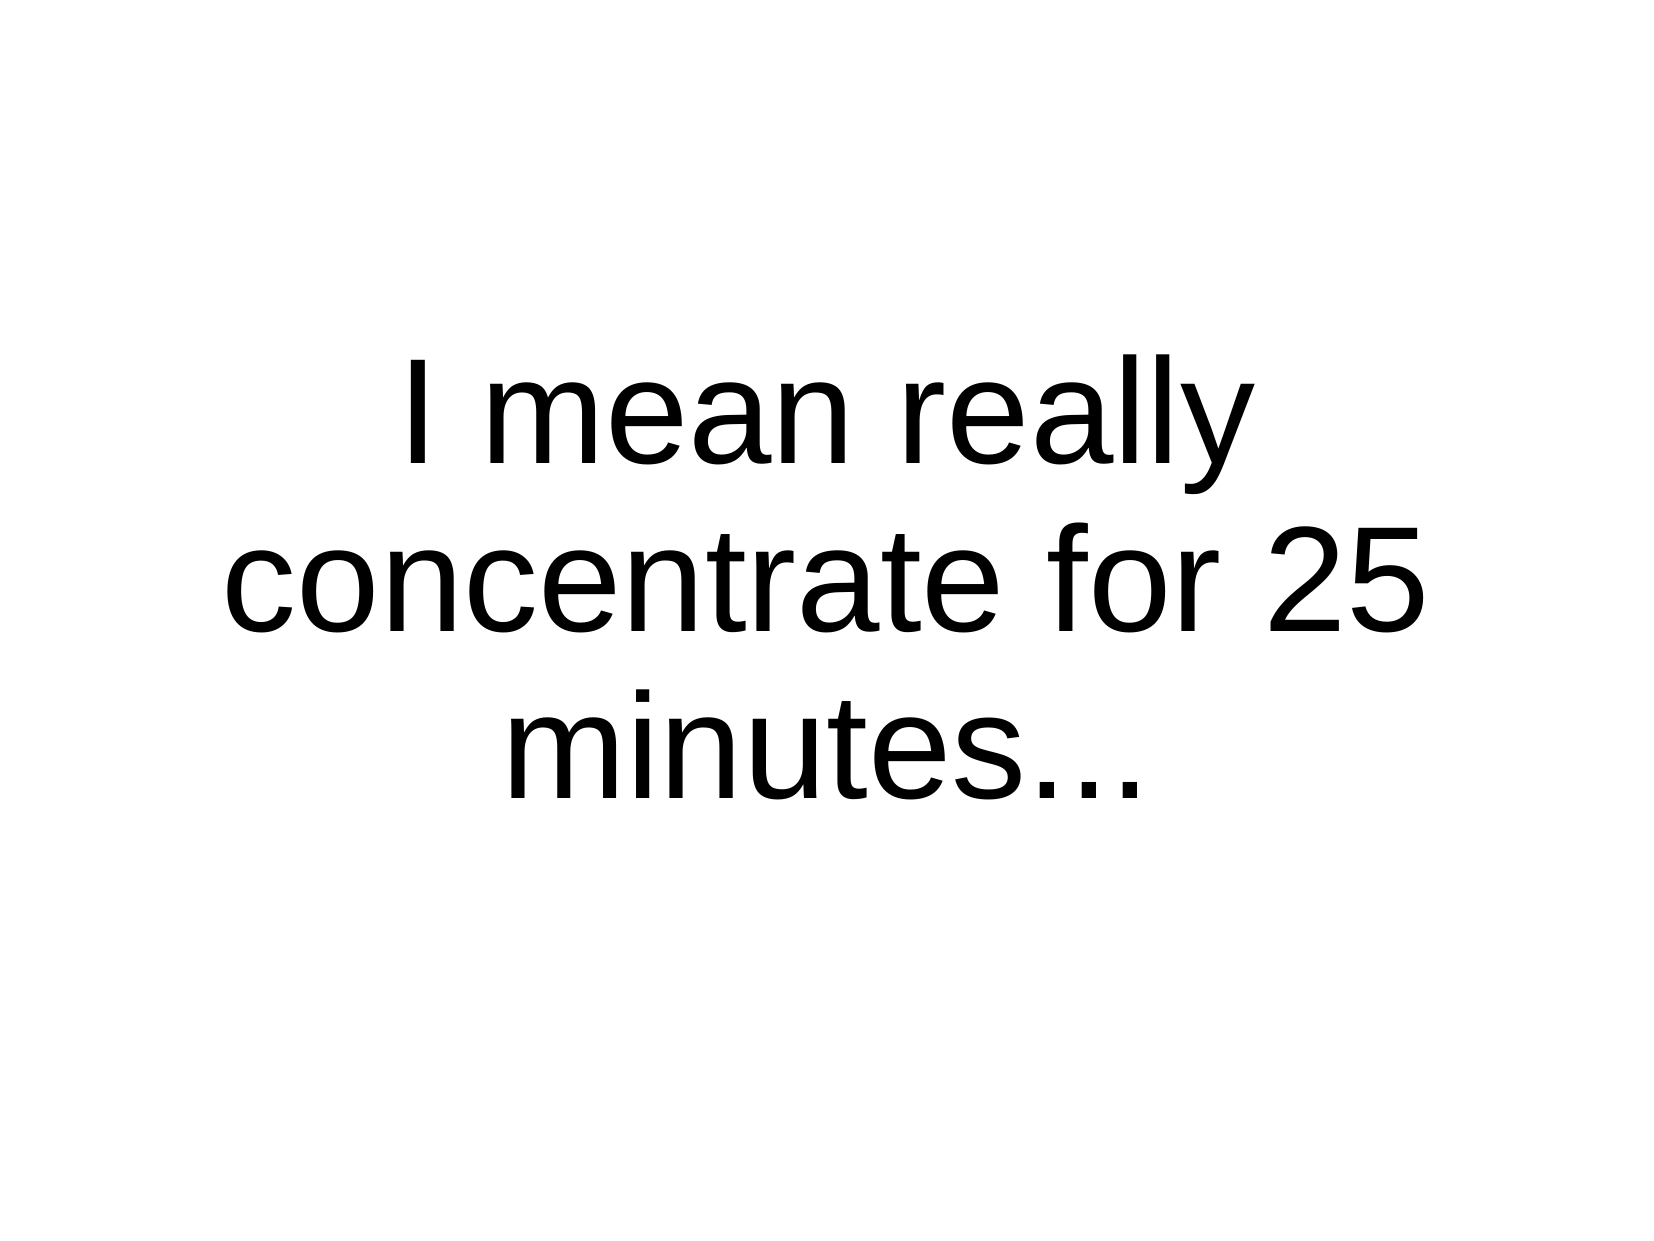

# I mean really concentrate for 25 minutes...